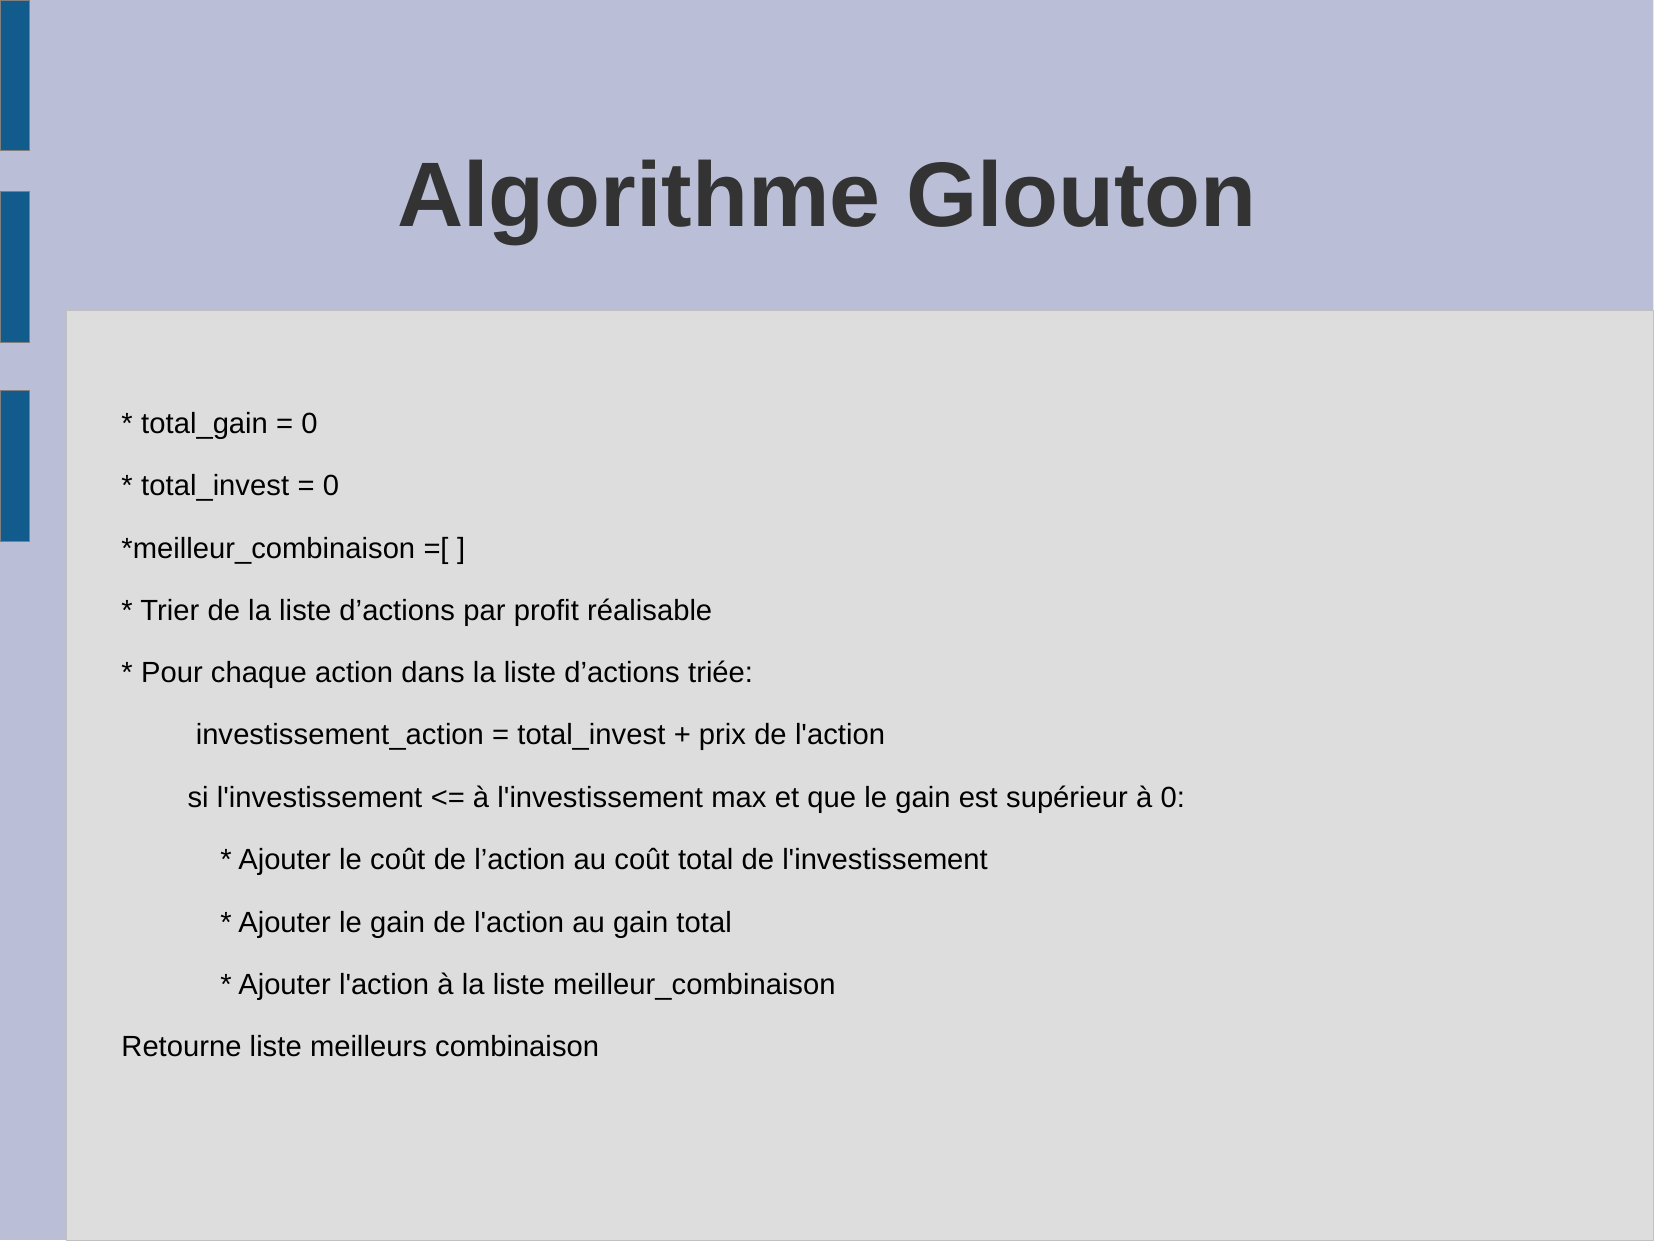

# Algorithme Glouton
* total_gain = 0
* total_invest = 0
*meilleur_combinaison =[ ]
* Trier de la liste d’actions par profit réalisable
* Pour chaque action dans la liste d’actions triée:
 investissement_action = total_invest + prix de l'action
    si l'investissement <= à l'investissement max et que le gain est supérieur à 0:
    * Ajouter le coût de l’action au coût total de l'investissement
     * Ajouter le gain de l'action au gain total
 * Ajouter l'action à la liste meilleur_combinaison
Retourne liste meilleurs combinaison